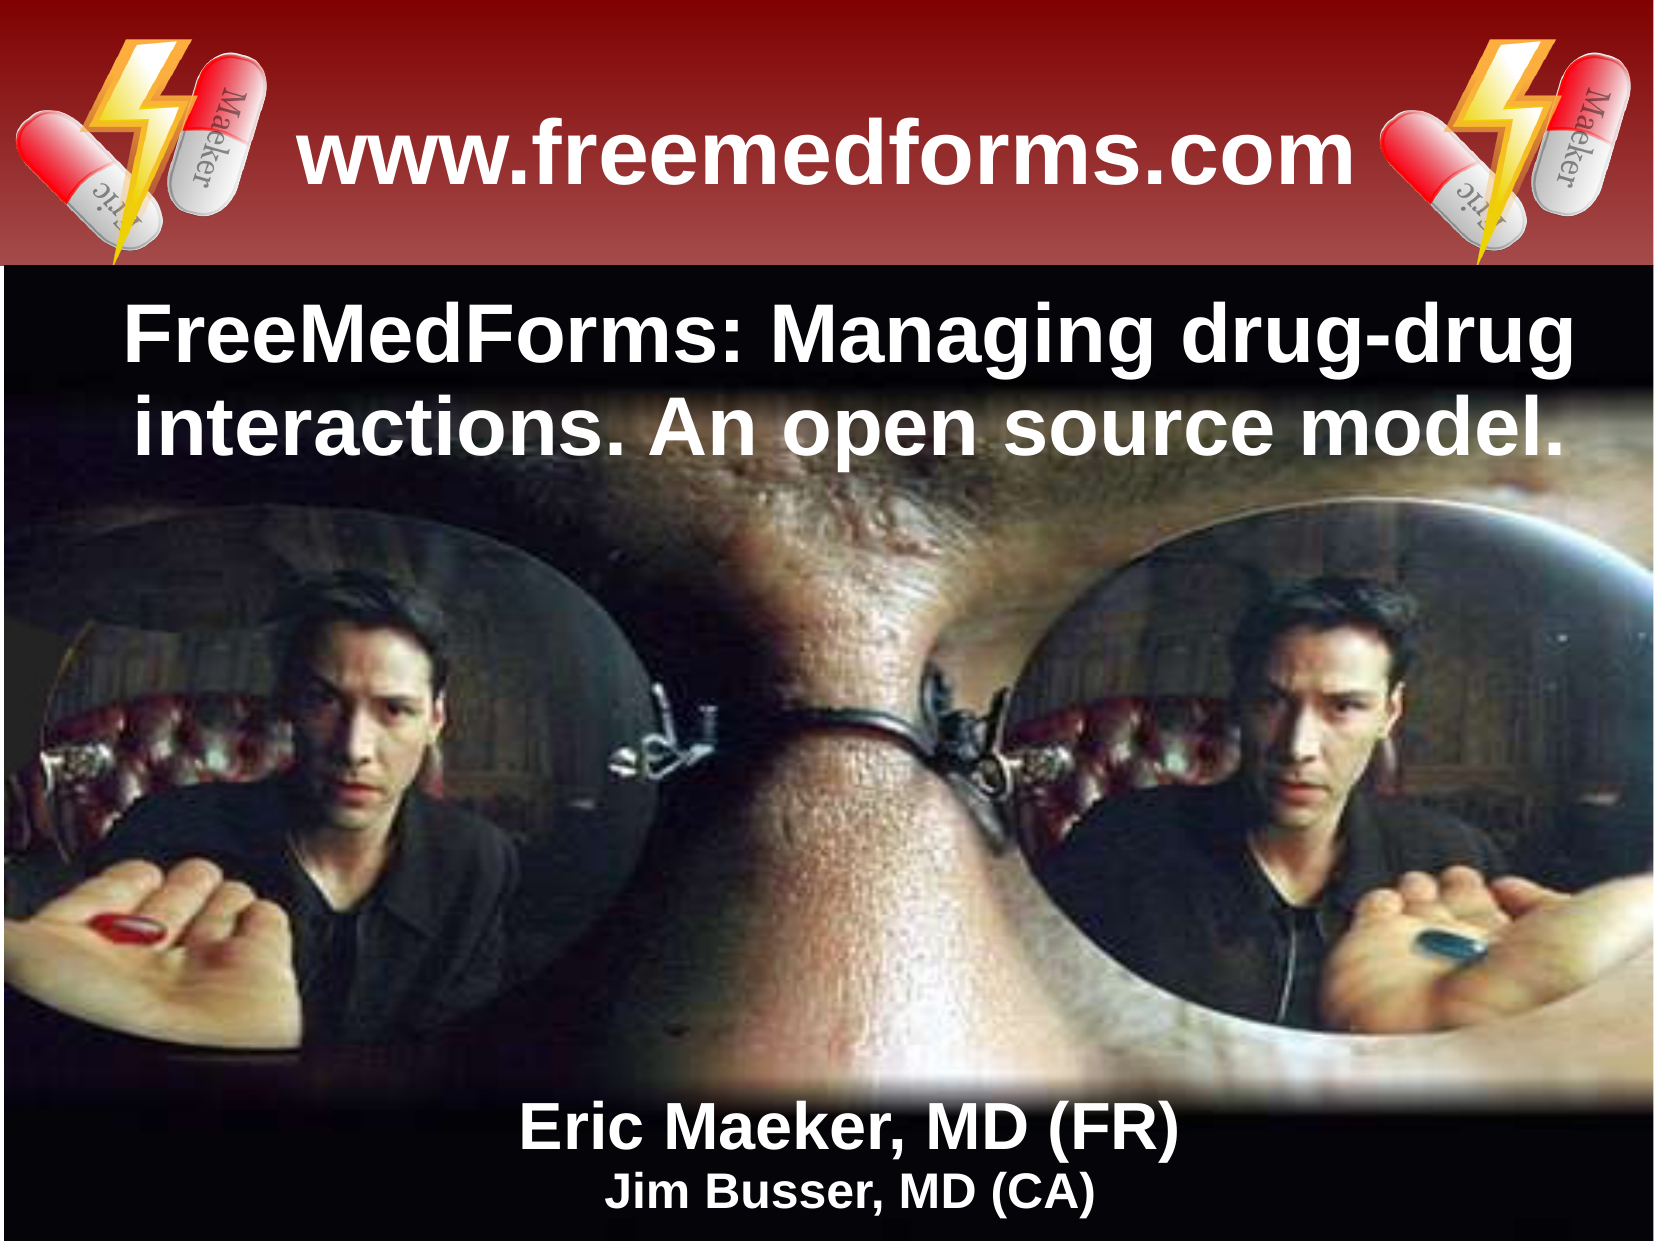

# www.freemedforms.com
FreeMedForms: Managing drug-drug interactions. An open source model.
Eric Maeker, MD (FR)
Jim Busser, MD (CA)